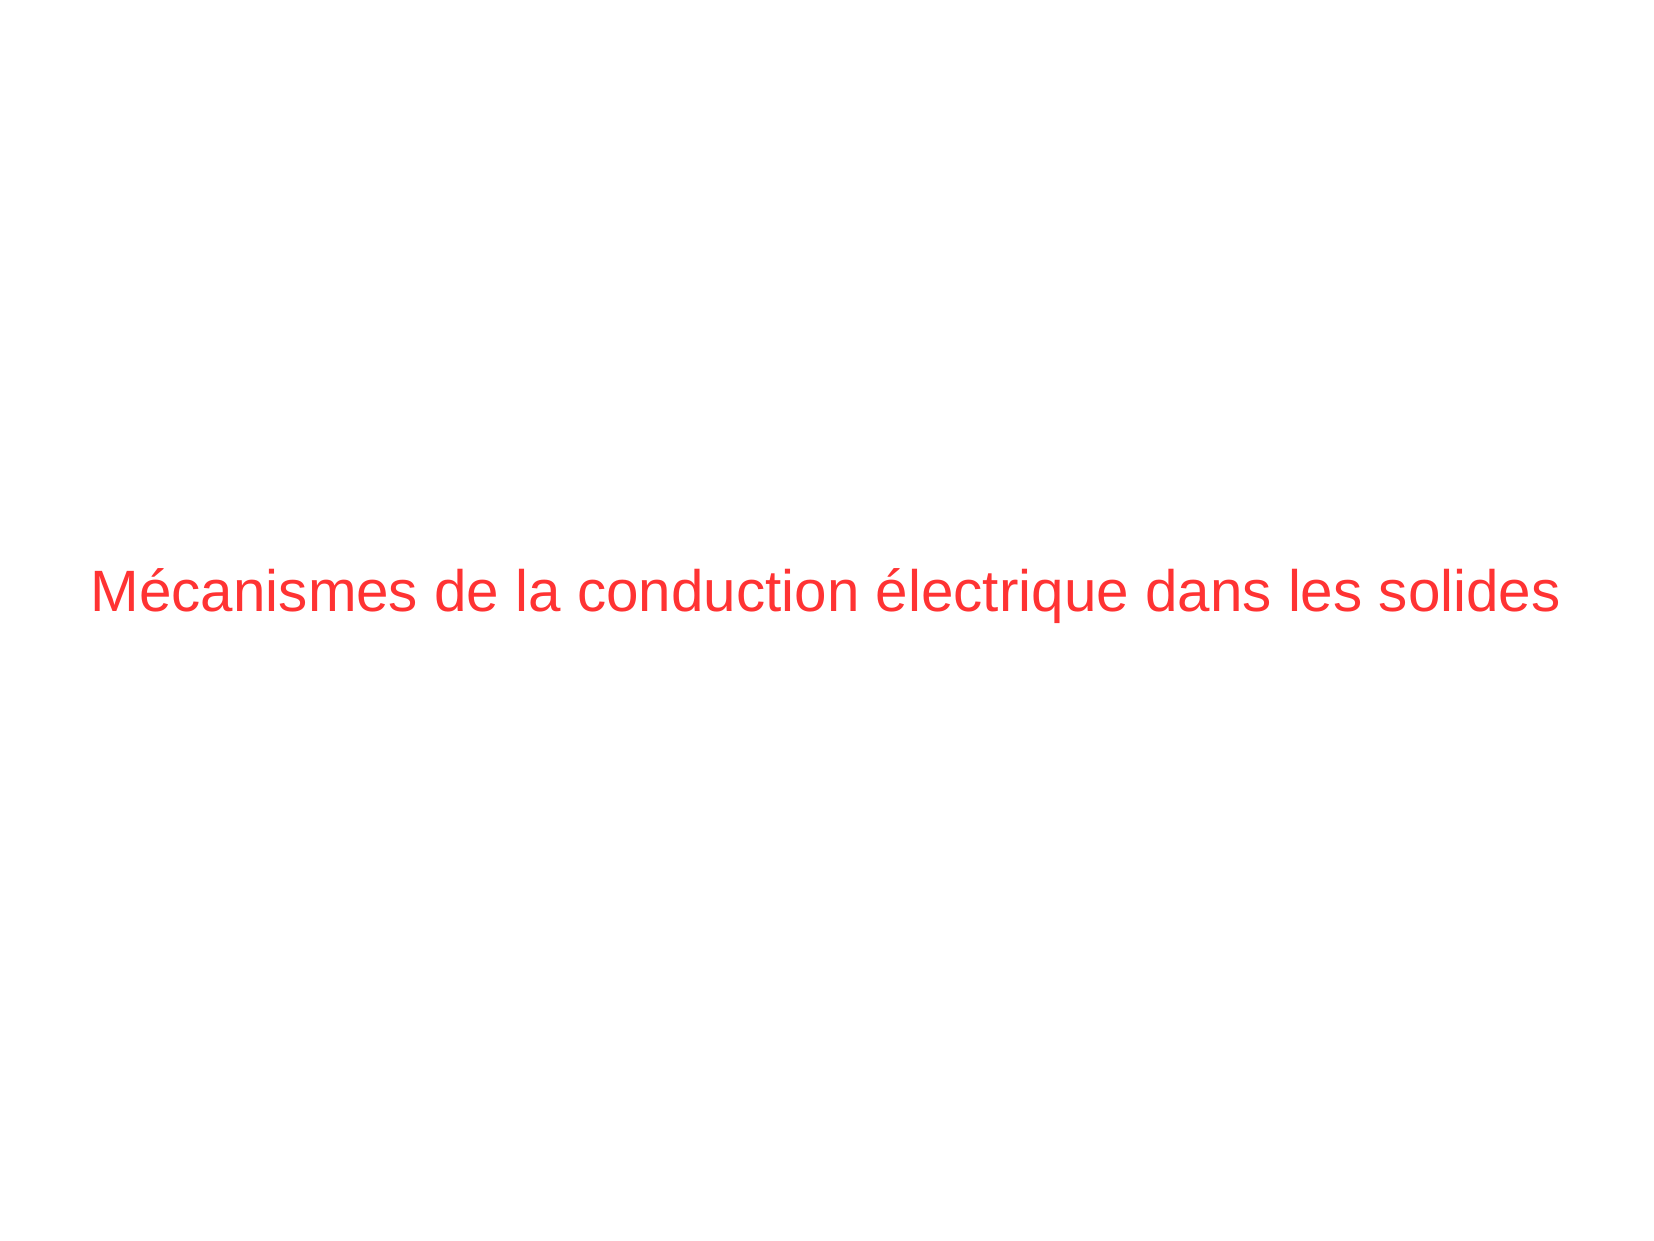

# Mécanismes de la conduction électrique dans les solides